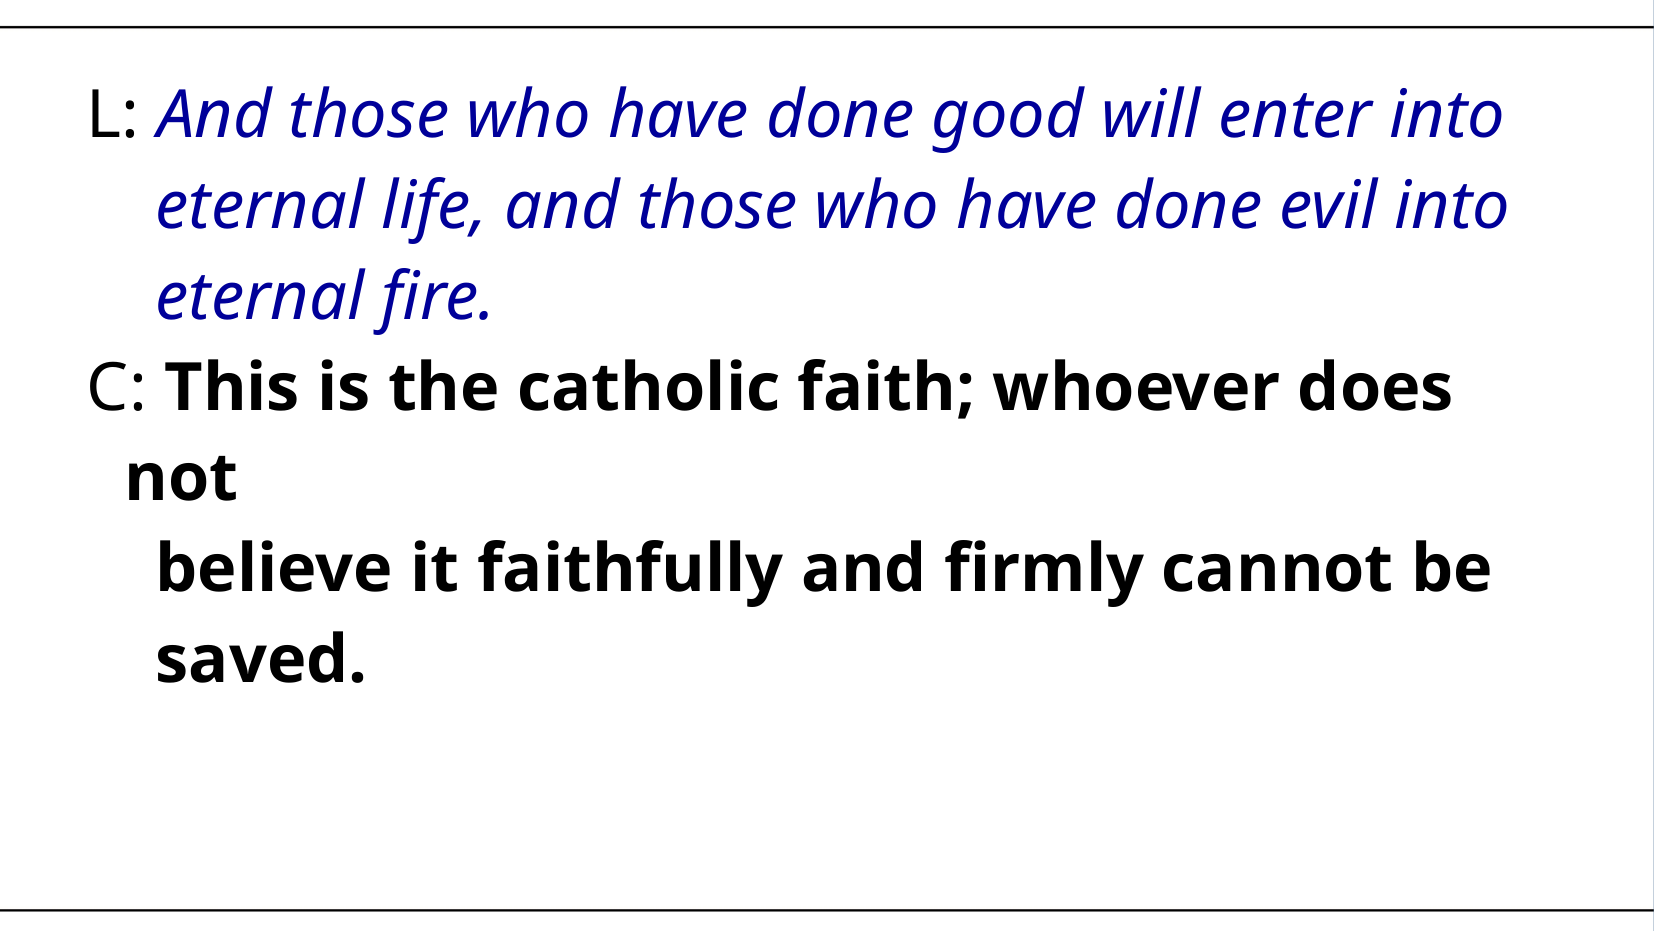

L: And those who have done good will enter into
 eternal life, and those who have done evil into
 eternal fire.
C: This is the catholic faith; whoever does not
 believe it faithfully and firmly cannot be
 saved.